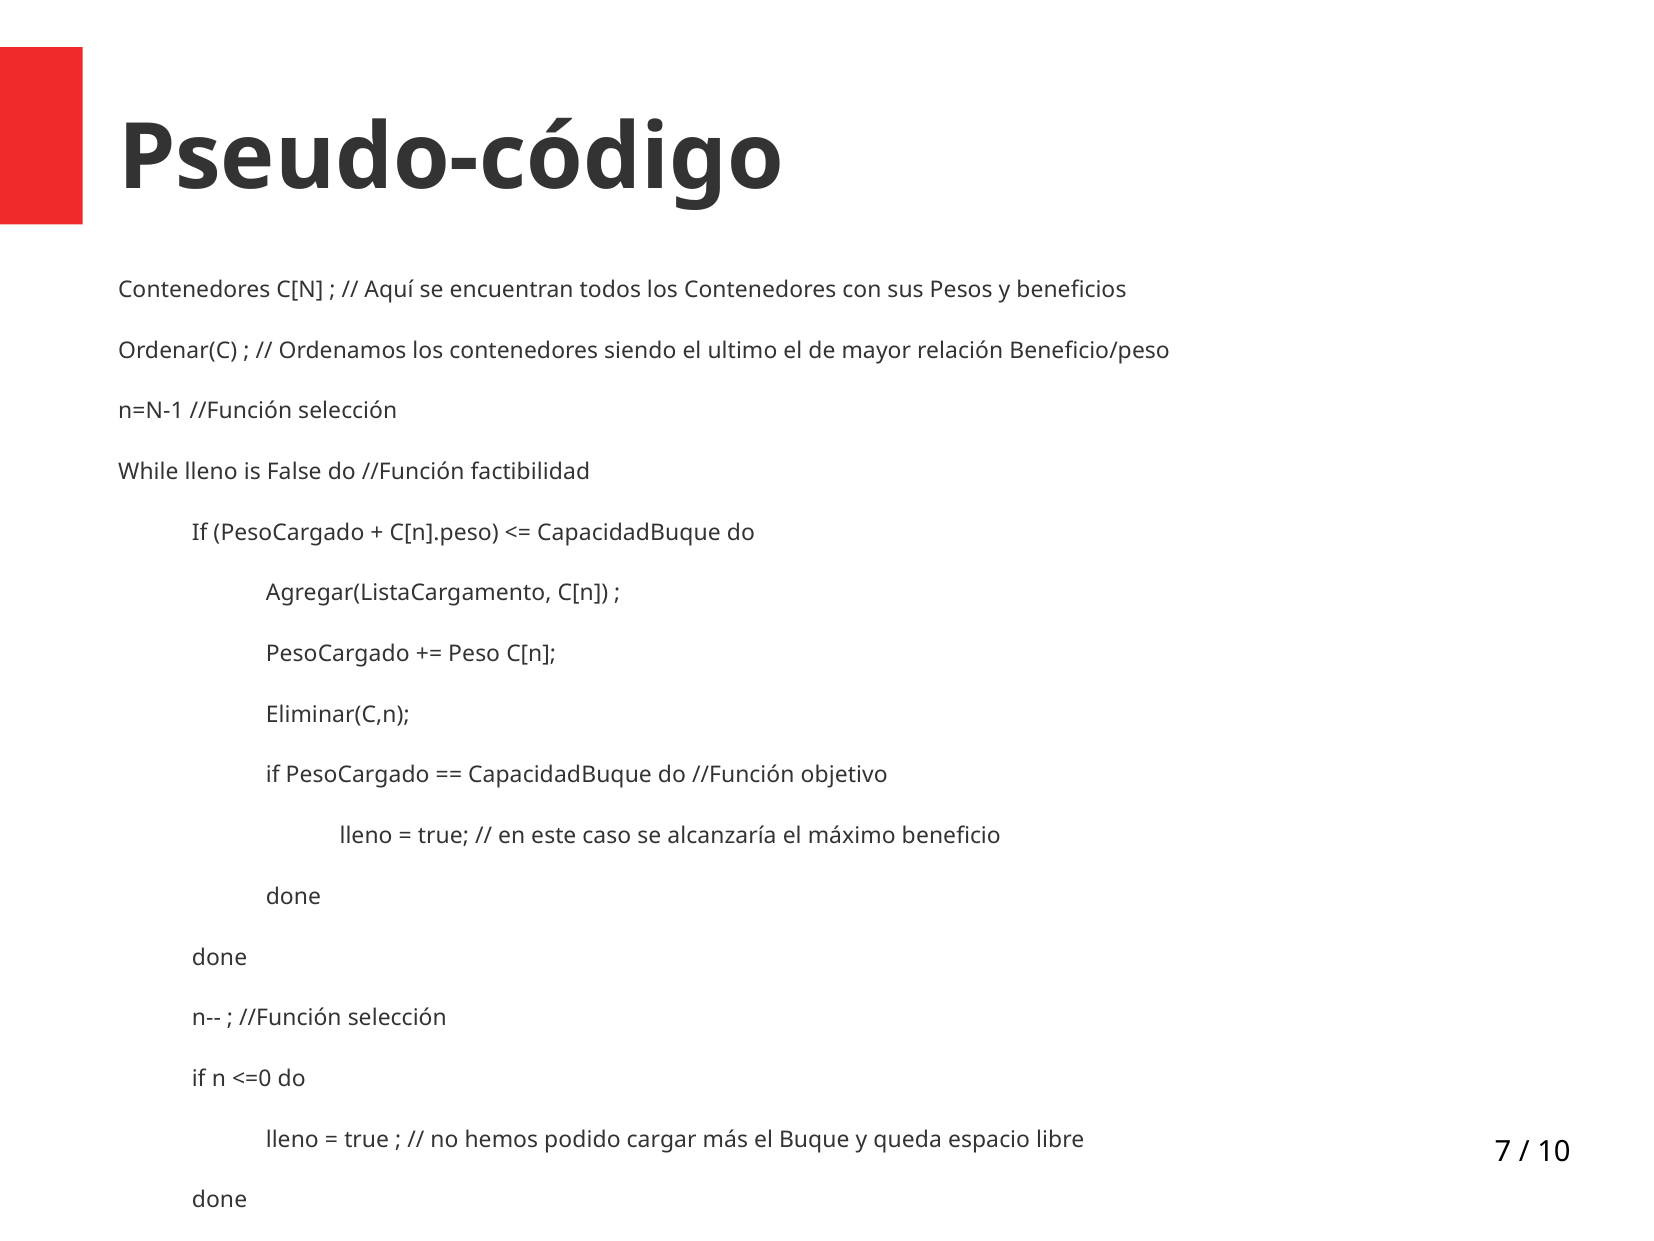

# Pseudo-código
Contenedores C[N] ; // Aquí se encuentran todos los Contenedores con sus Pesos y beneficios
Ordenar(C) ; // Ordenamos los contenedores siendo el ultimo el de mayor relación Beneficio/peso
n=N-1 //Función selección
While lleno is False do //Función factibilidad
 	If (PesoCargado + C[n].peso) <= CapacidadBuque do
 		Agregar(ListaCargamento, C[n]) ;
 		PesoCargado += Peso C[n];
 		Eliminar(C,n);
 		if PesoCargado == CapacidadBuque do //Función objetivo
 			lleno = true; // en este caso se alcanzaría el máximo beneficio
 		done
 	done
 	n-- ; //Función selección
 	if n <=0 do
 		lleno = true ; // no hemos podido cargar más el Buque y queda espacio libre
 	done
done
7